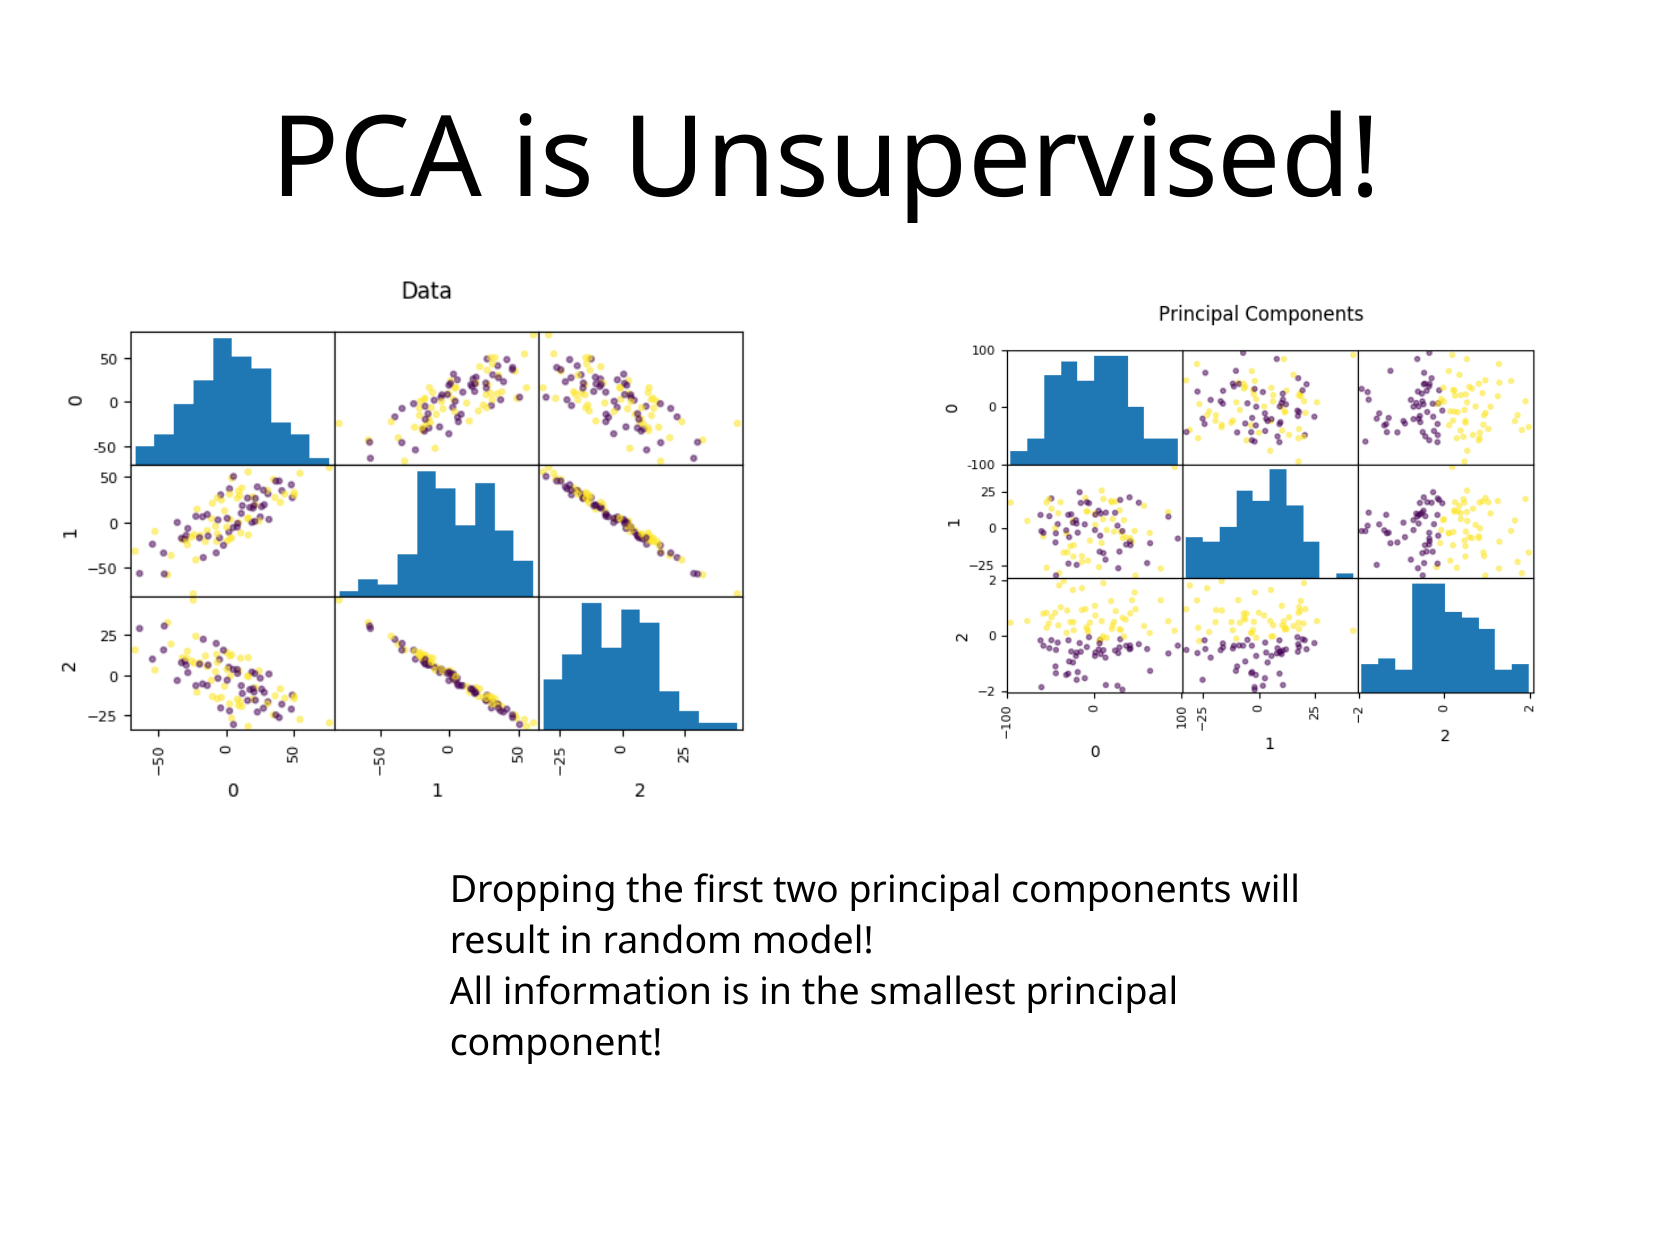

# PCA is Unsupervised!
Dropping the first two principal components will result in random model!
All information is in the smallest principal component!